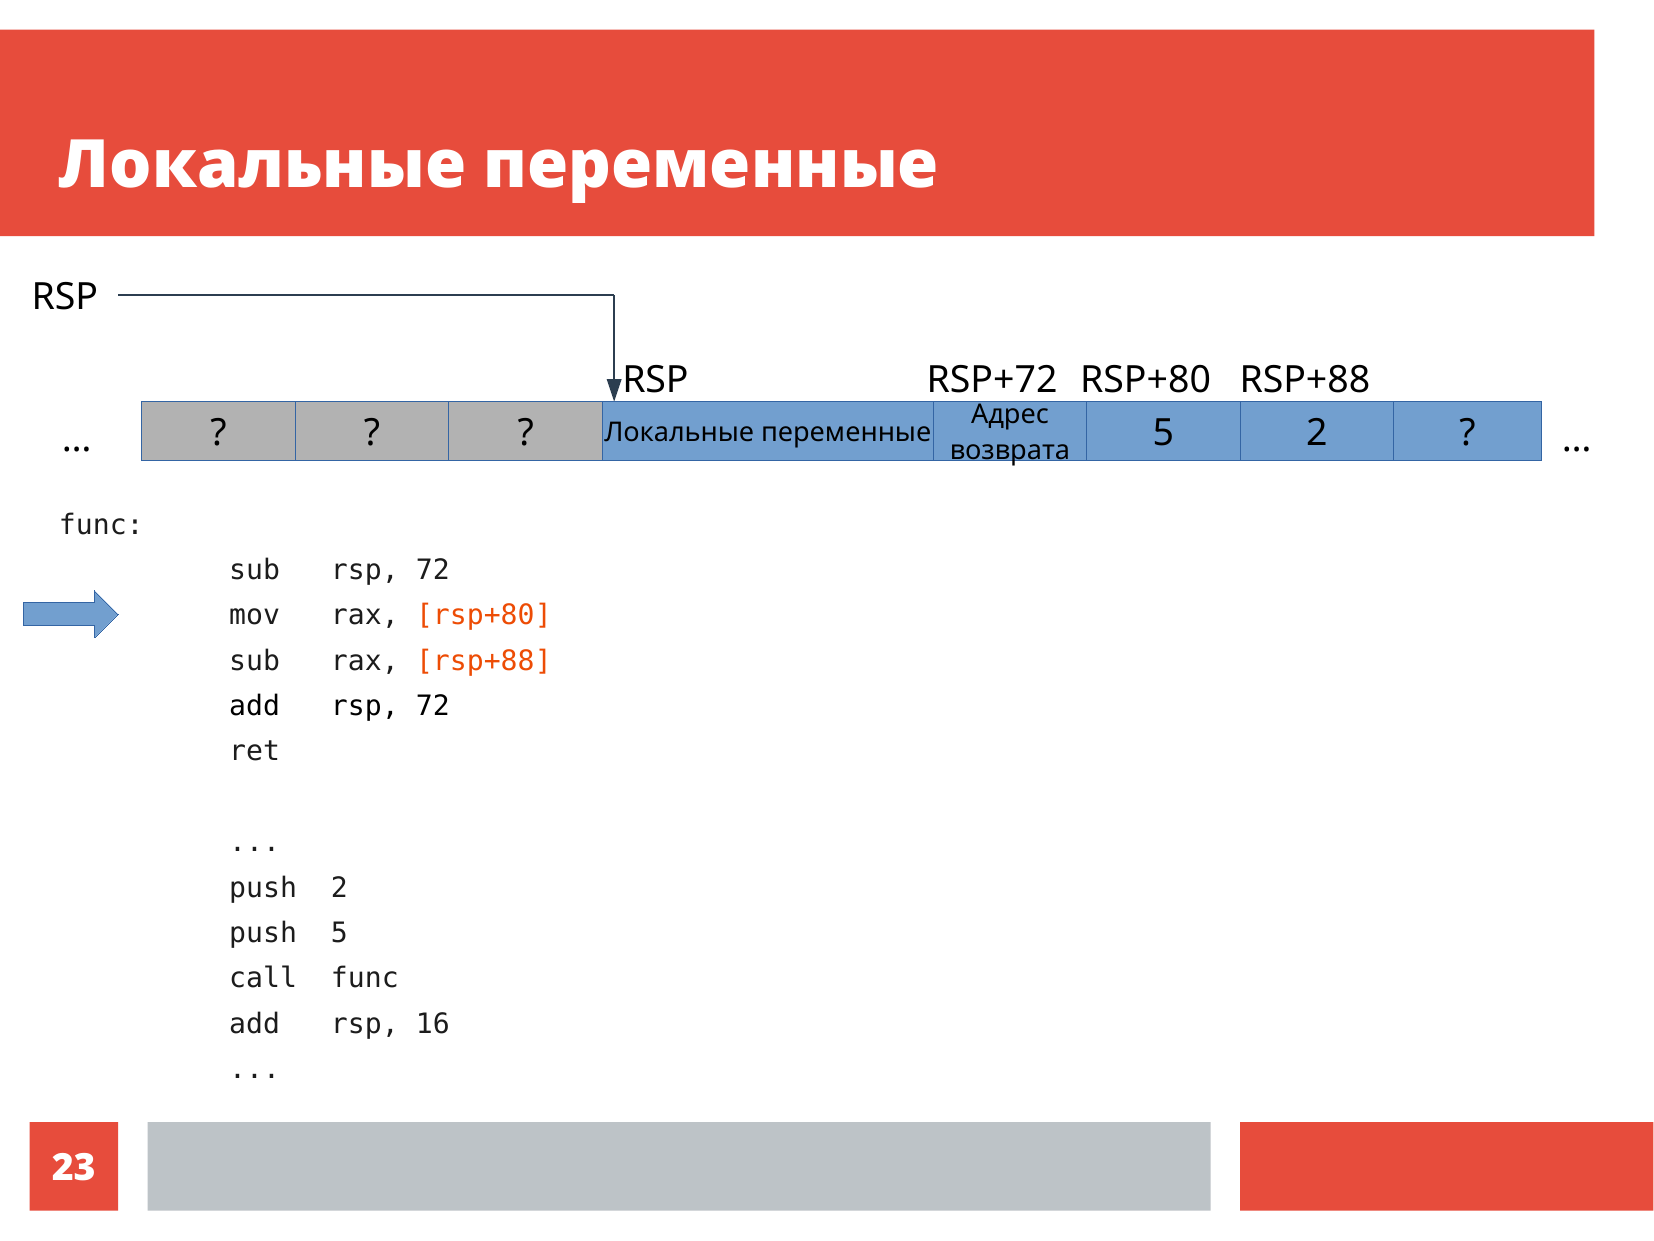

# Локальные переменные
RSP
RSP
RSP+72
RSP+80
RSP+88
?
?
?
Локальные переменные
Адрес
возврата
5
2
?
…
…
func:
 sub rsp, 72
 mov rax, [rsp+80]
 sub rax, [rsp+88]
 add rsp, 72
 ret
 ...
 push 2
 push 5
 call func
 add rsp, 16
 ...
23